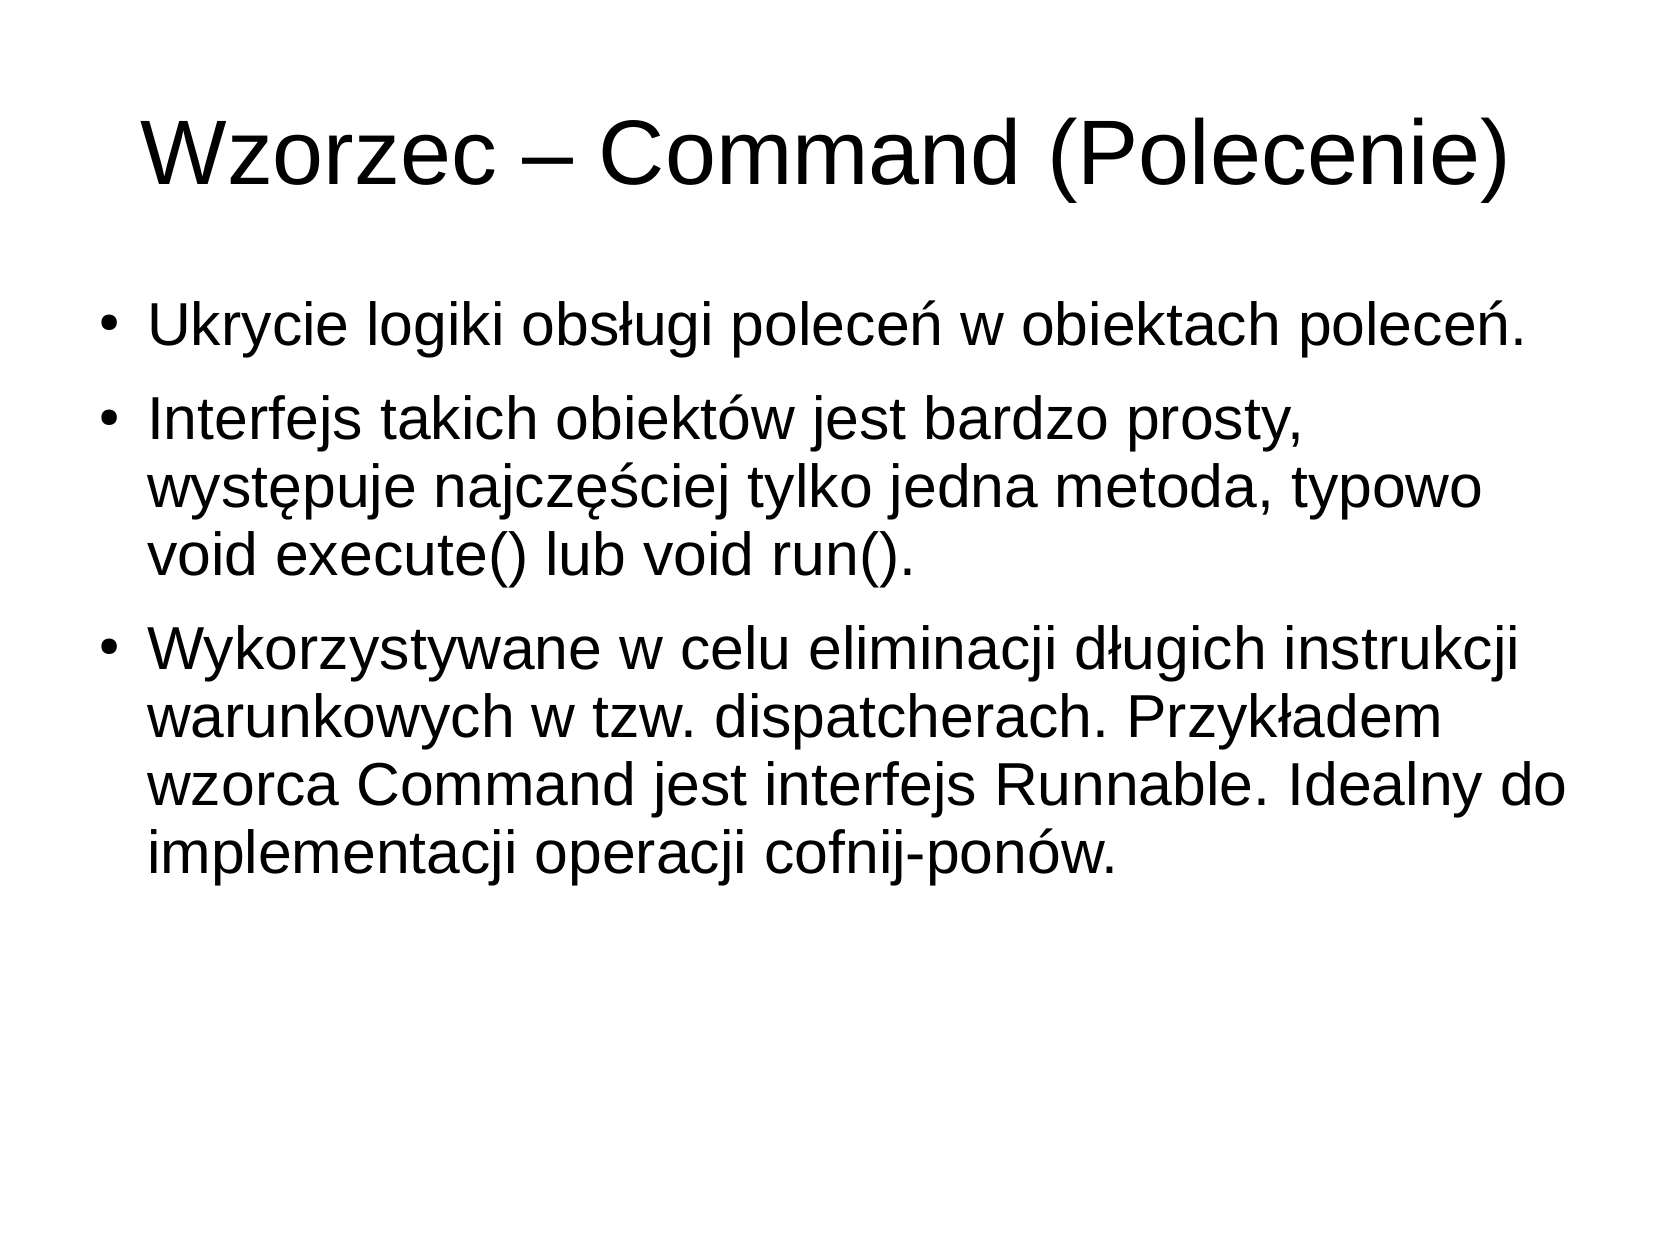

# Wzorzec – Command (Polecenie)
Ukrycie logiki obsługi poleceń w obiektach poleceń.
Interfejs takich obiektów jest bardzo prosty, występuje najczęściej tylko jedna metoda, typowo void execute() lub void run().
Wykorzystywane w celu eliminacji długich instrukcji warunkowych w tzw. dispatcherach. Przykładem wzorca Command jest interfejs Runnable. Idealny do implementacji operacji cofnij-ponów.